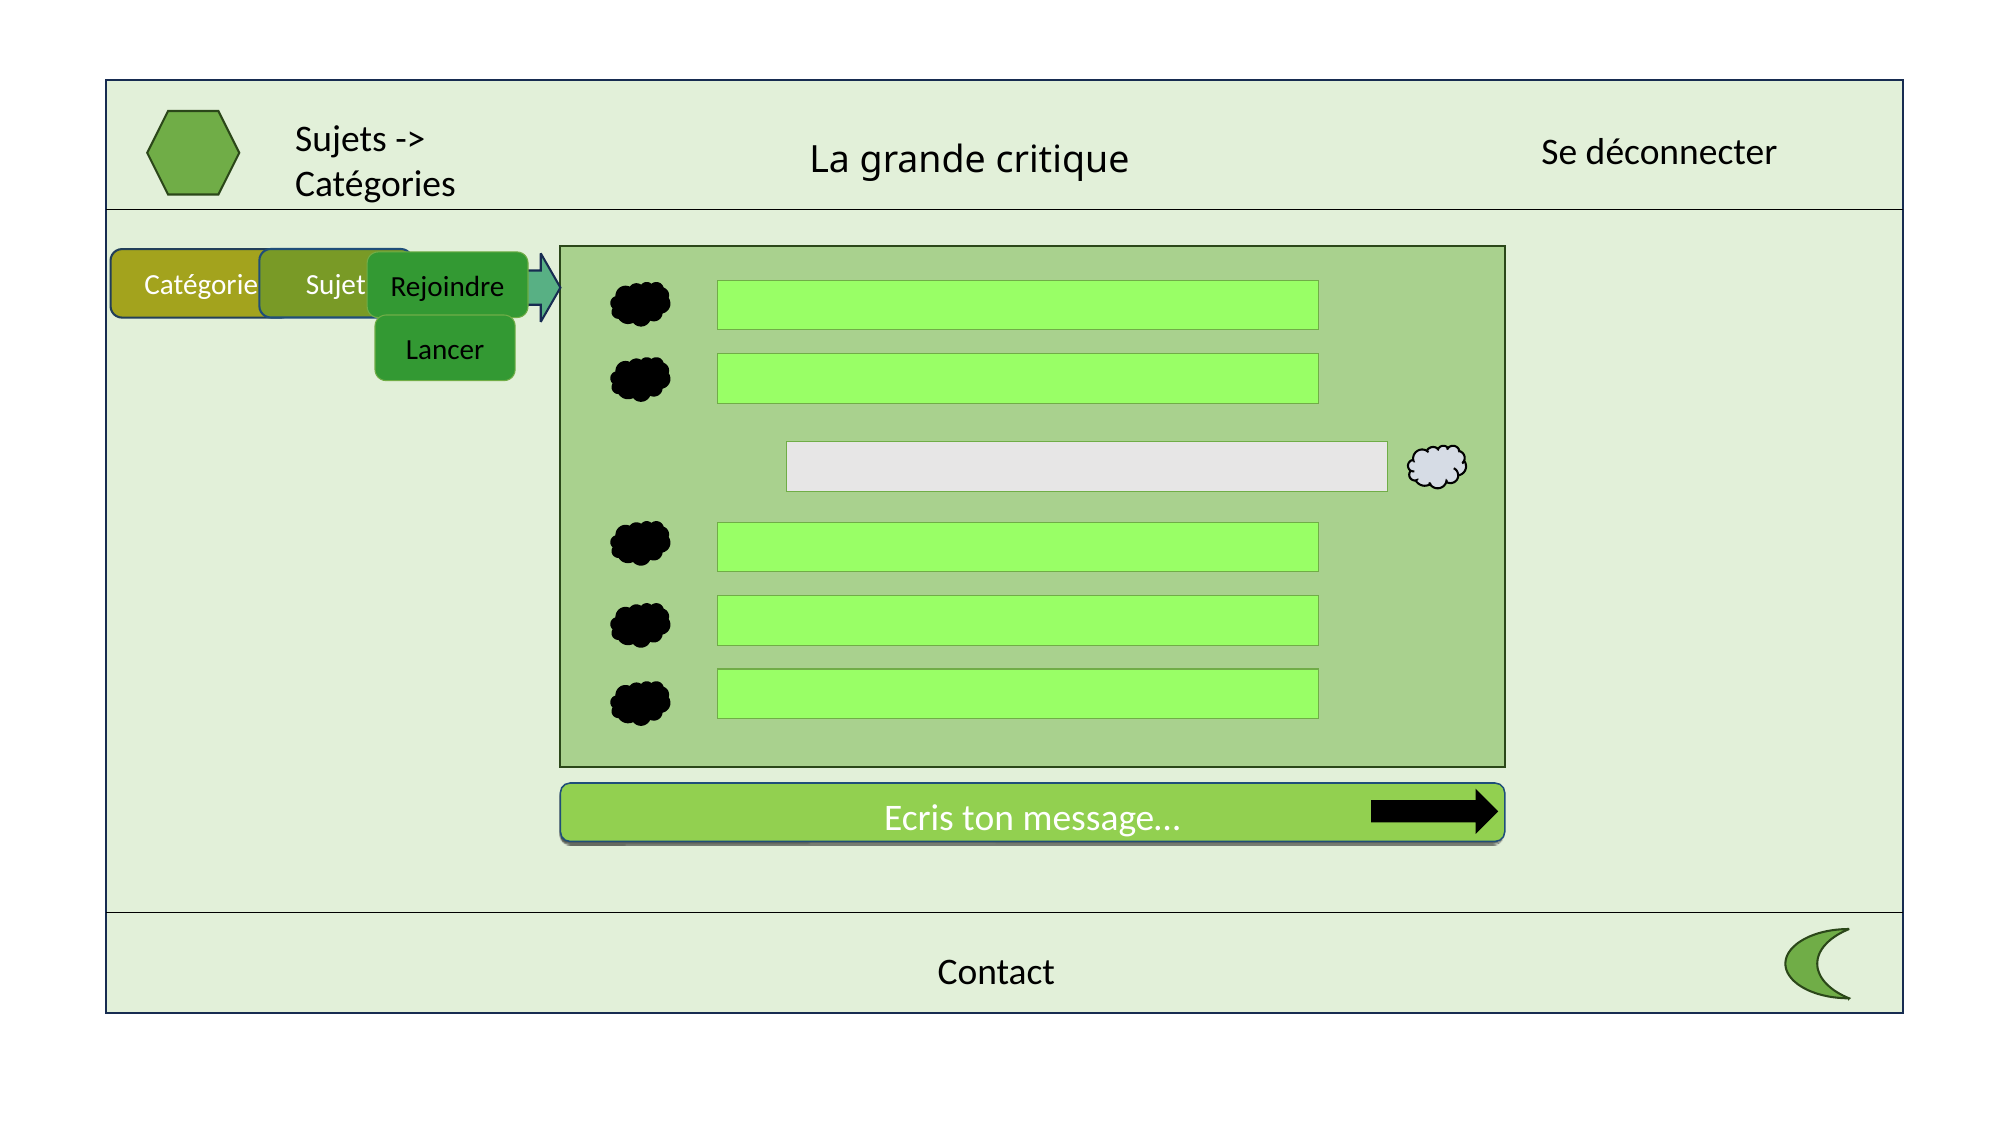

Sujets -> Catégories
Se déconnecter
La grande critique
Sujet
Catégorie
Rejoindre
Lancer
Ecris ton message…
Contact